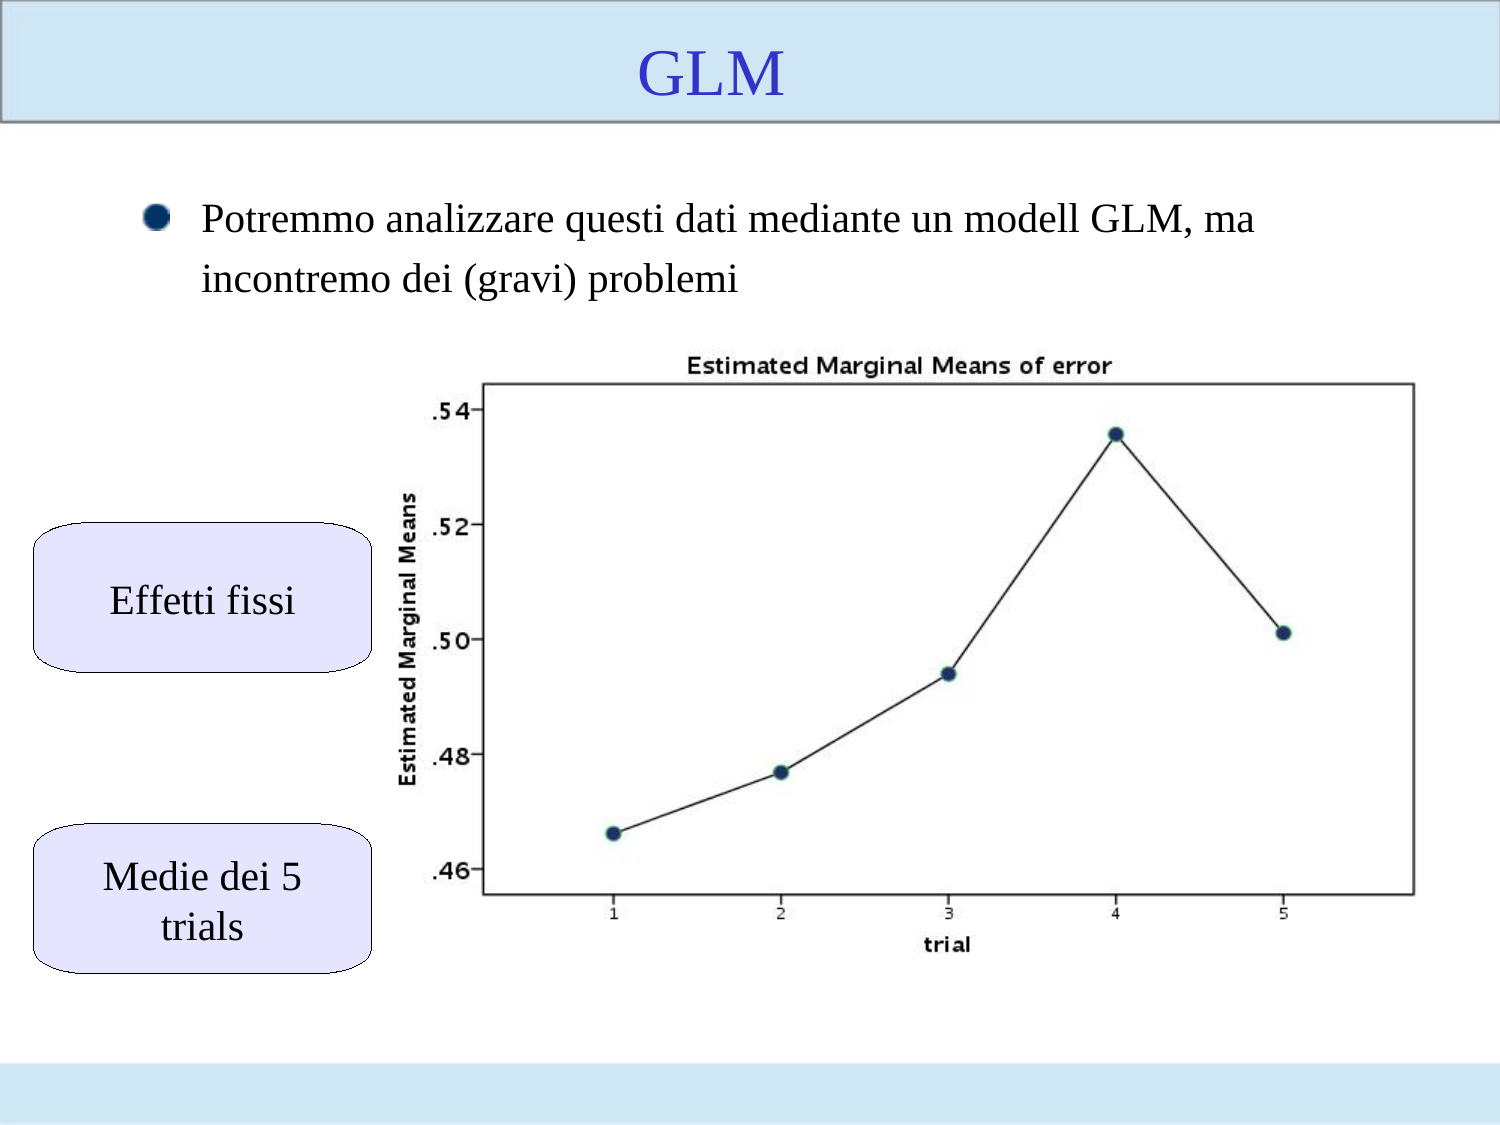

# GLM
Potremmo analizzare questi dati mediante un modell GLM, ma incontremo dei (gravi) problemi
Effetti fissi
Medie dei 5 trials